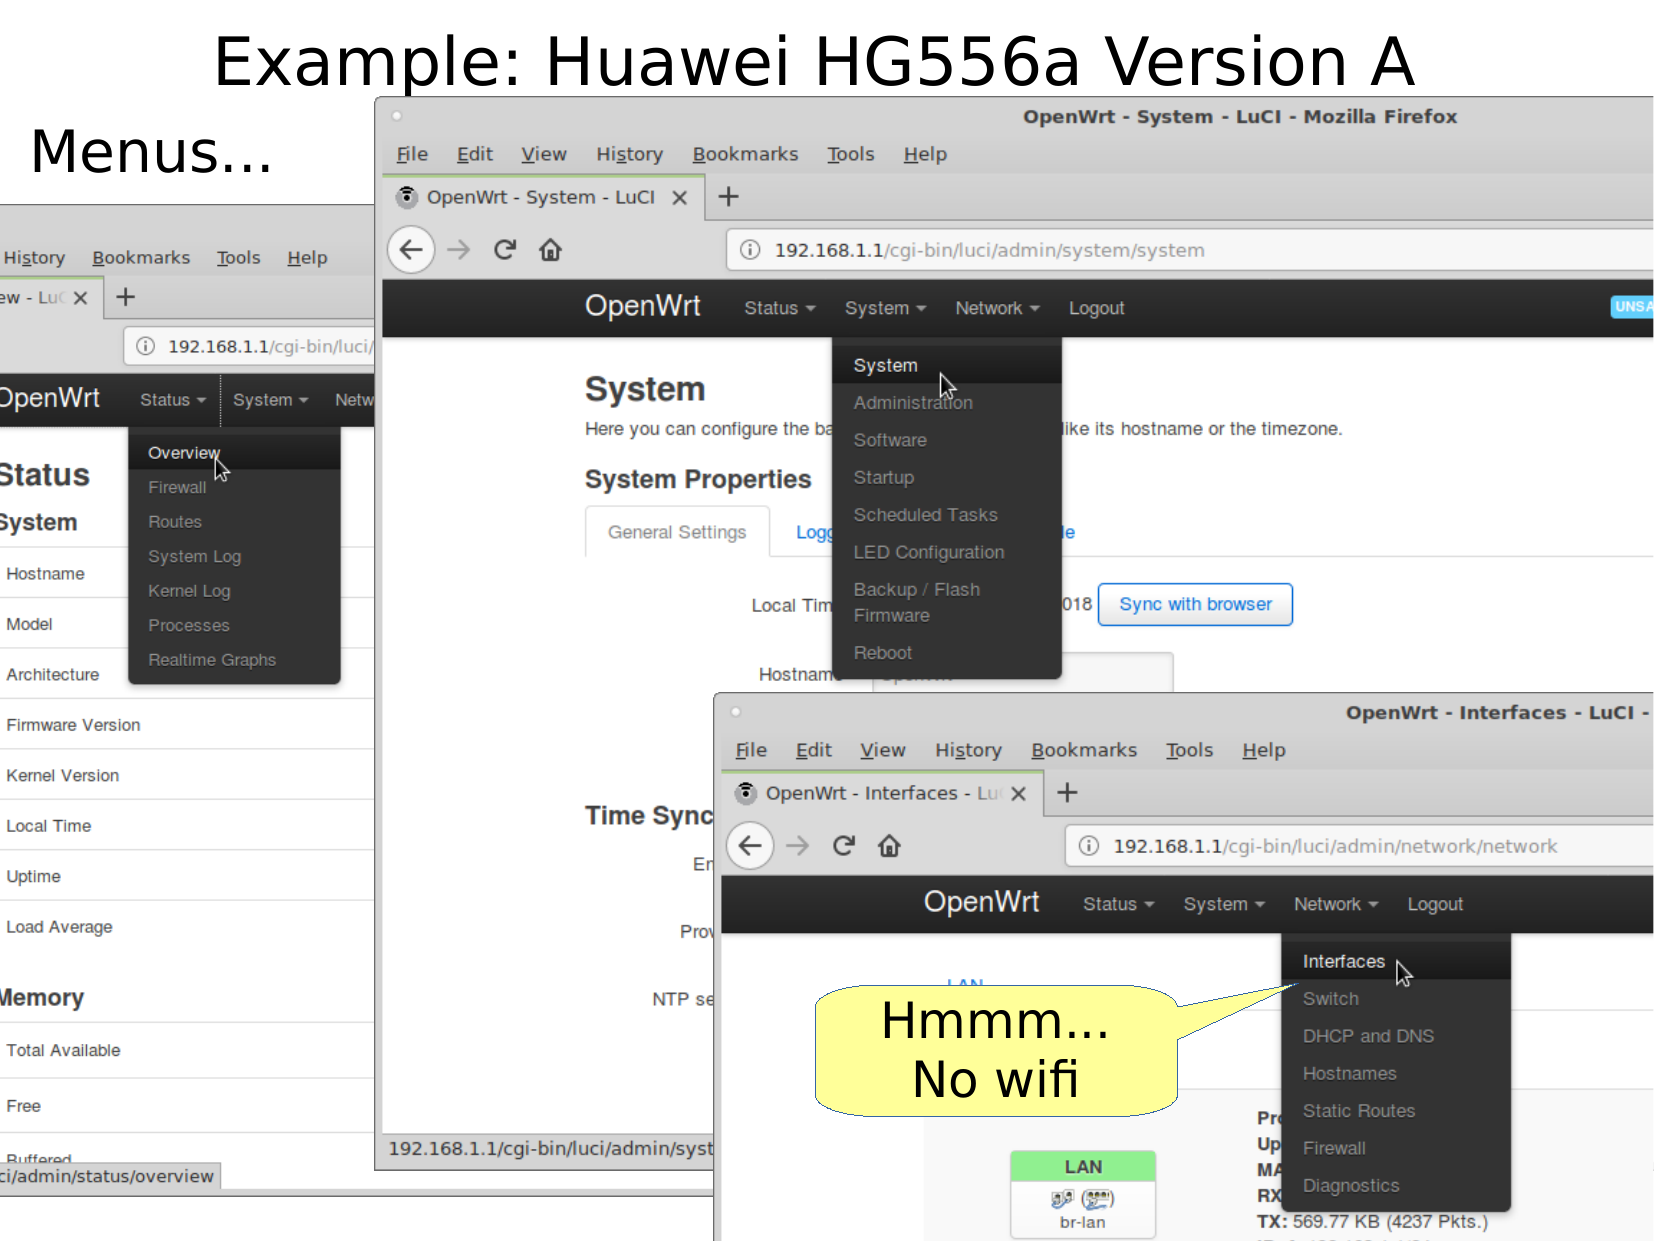

# Example: Huawei HG556a Version A
Menus...
Hmmm...
No wifi